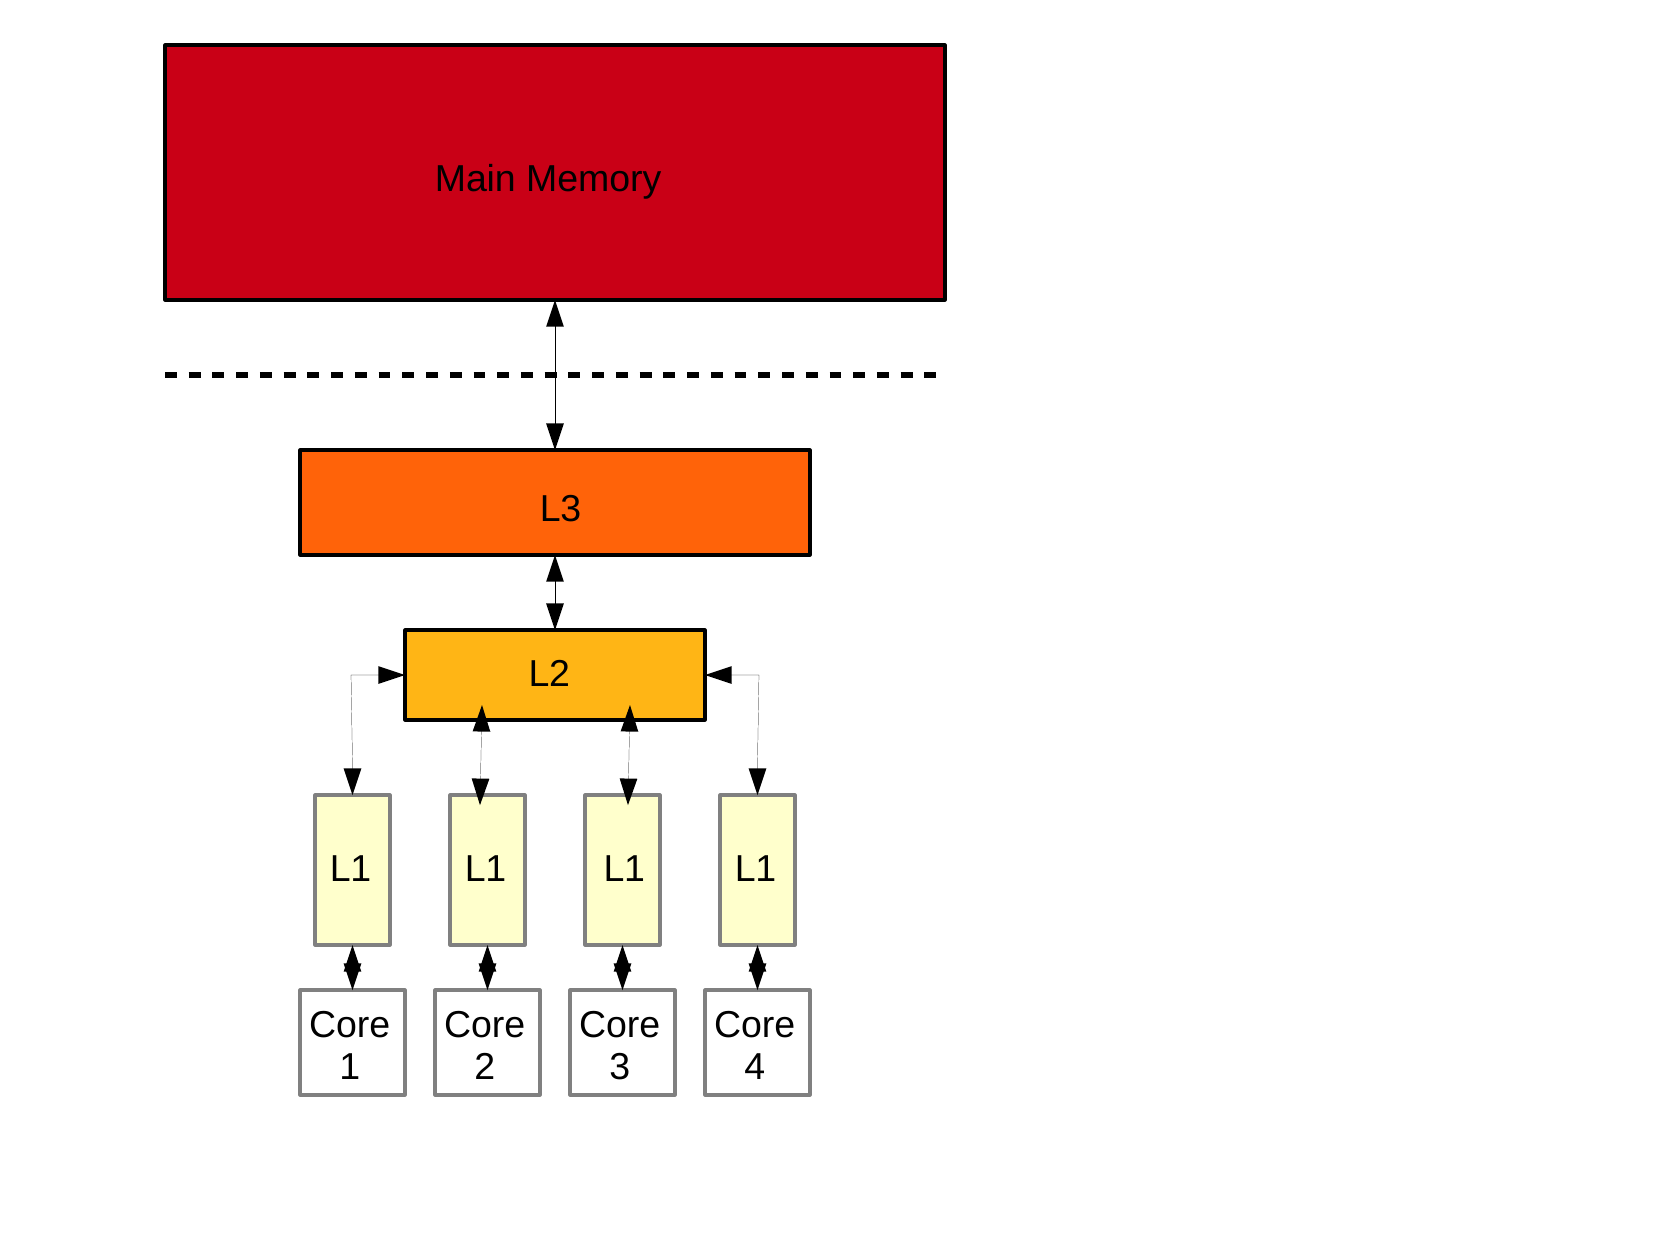

Main Memory
L3
L2
L1
L1
L1
L1
Core
1
Core
2
Core
3
Core
4